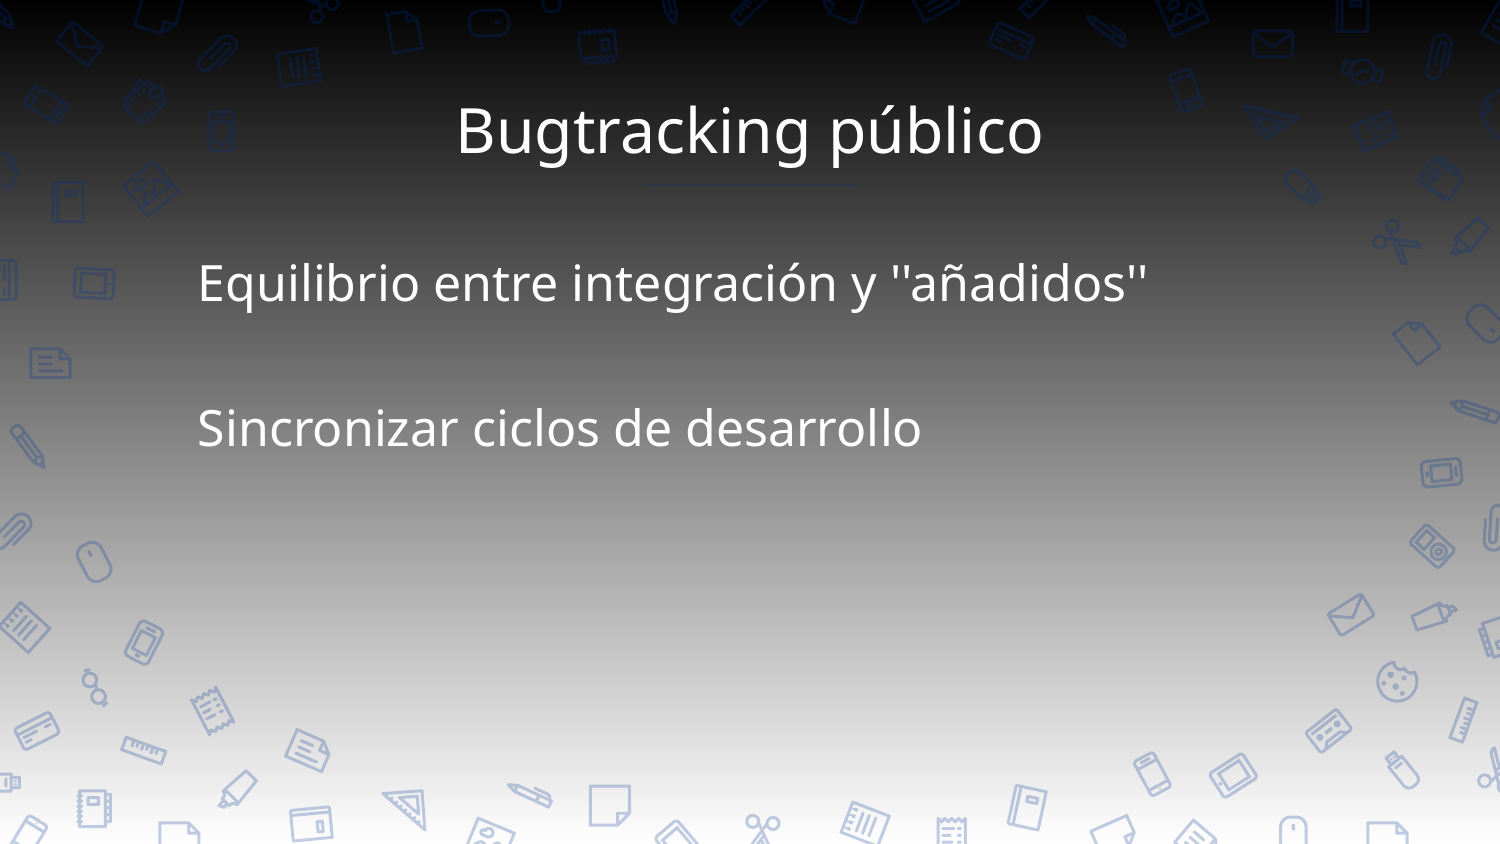

# Bugtracking público
Equilibrio entre integración y ''añadidos''
Sincronizar ciclos de desarrollo